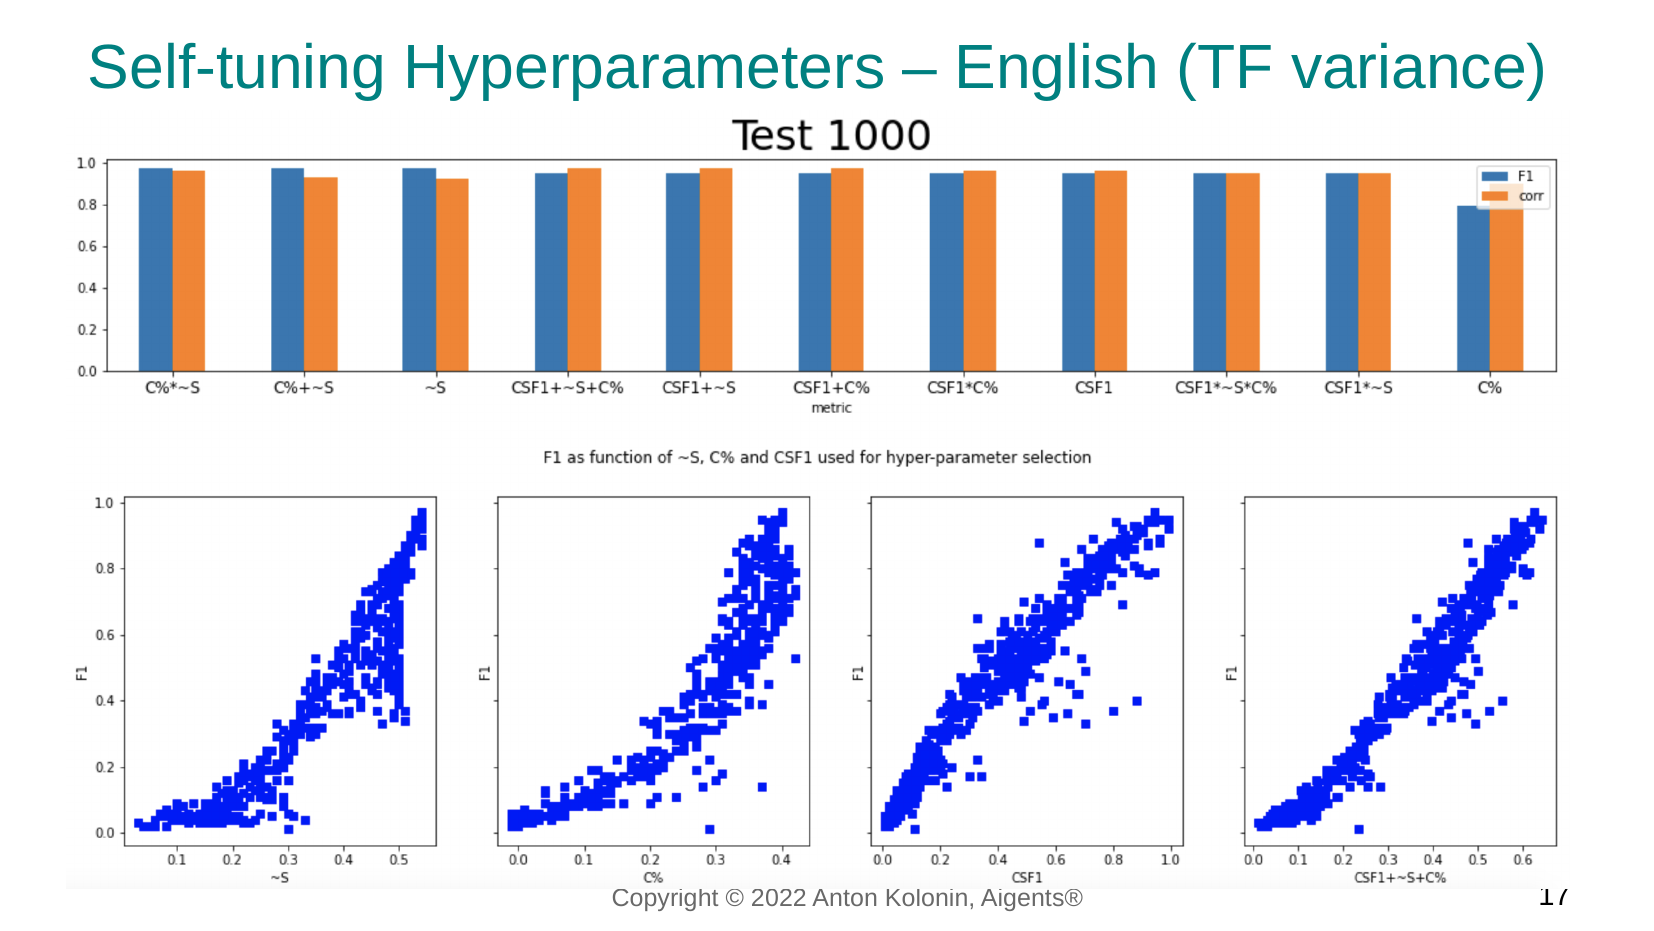

Self-tuning Hyperparameters – English (TF variance)
Copyright © 2022 Anton Kolonin, Aigents®
17